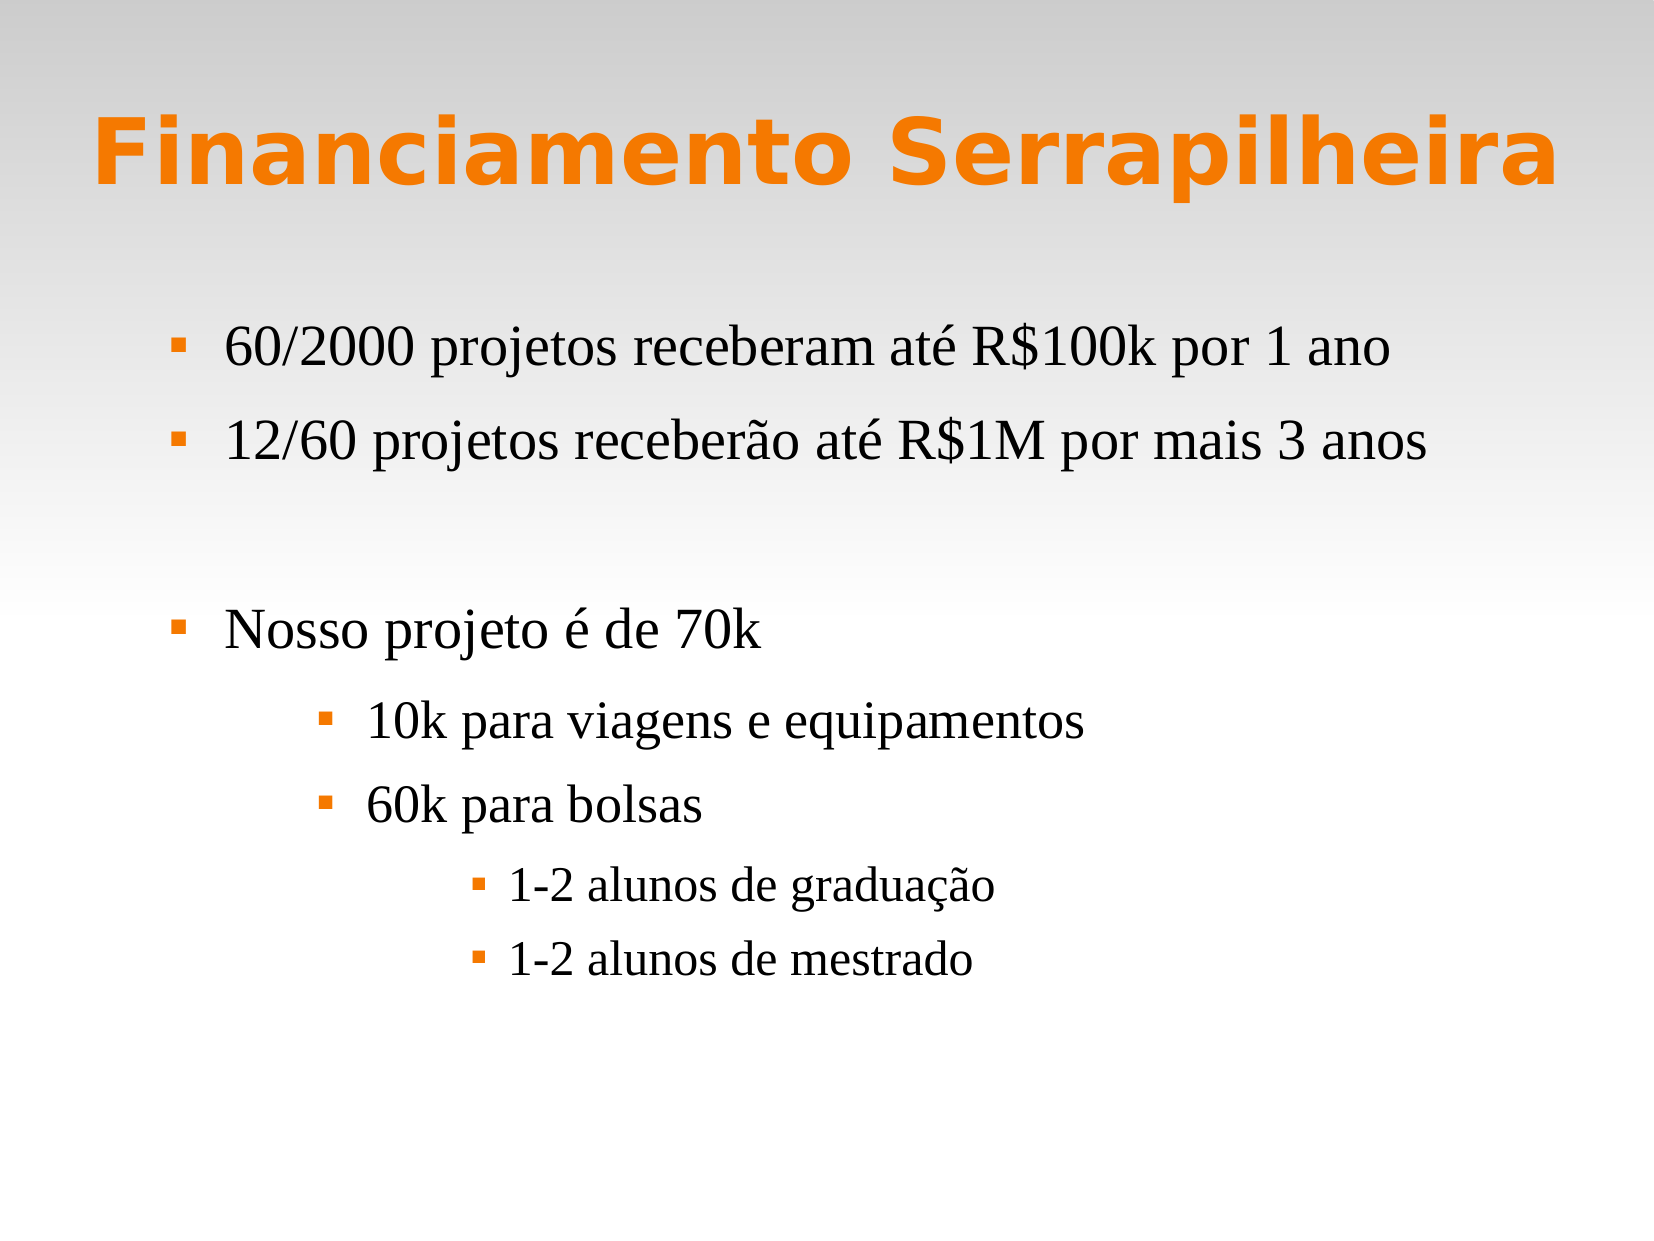

# Financiamento Serrapilheira
60/2000 projetos receberam até R$100k por 1 ano
12/60 projetos receberão até R$1M por mais 3 anos
Nosso projeto é de 70k
10k para viagens e equipamentos
60k para bolsas
1-2 alunos de graduação
1-2 alunos de mestrado